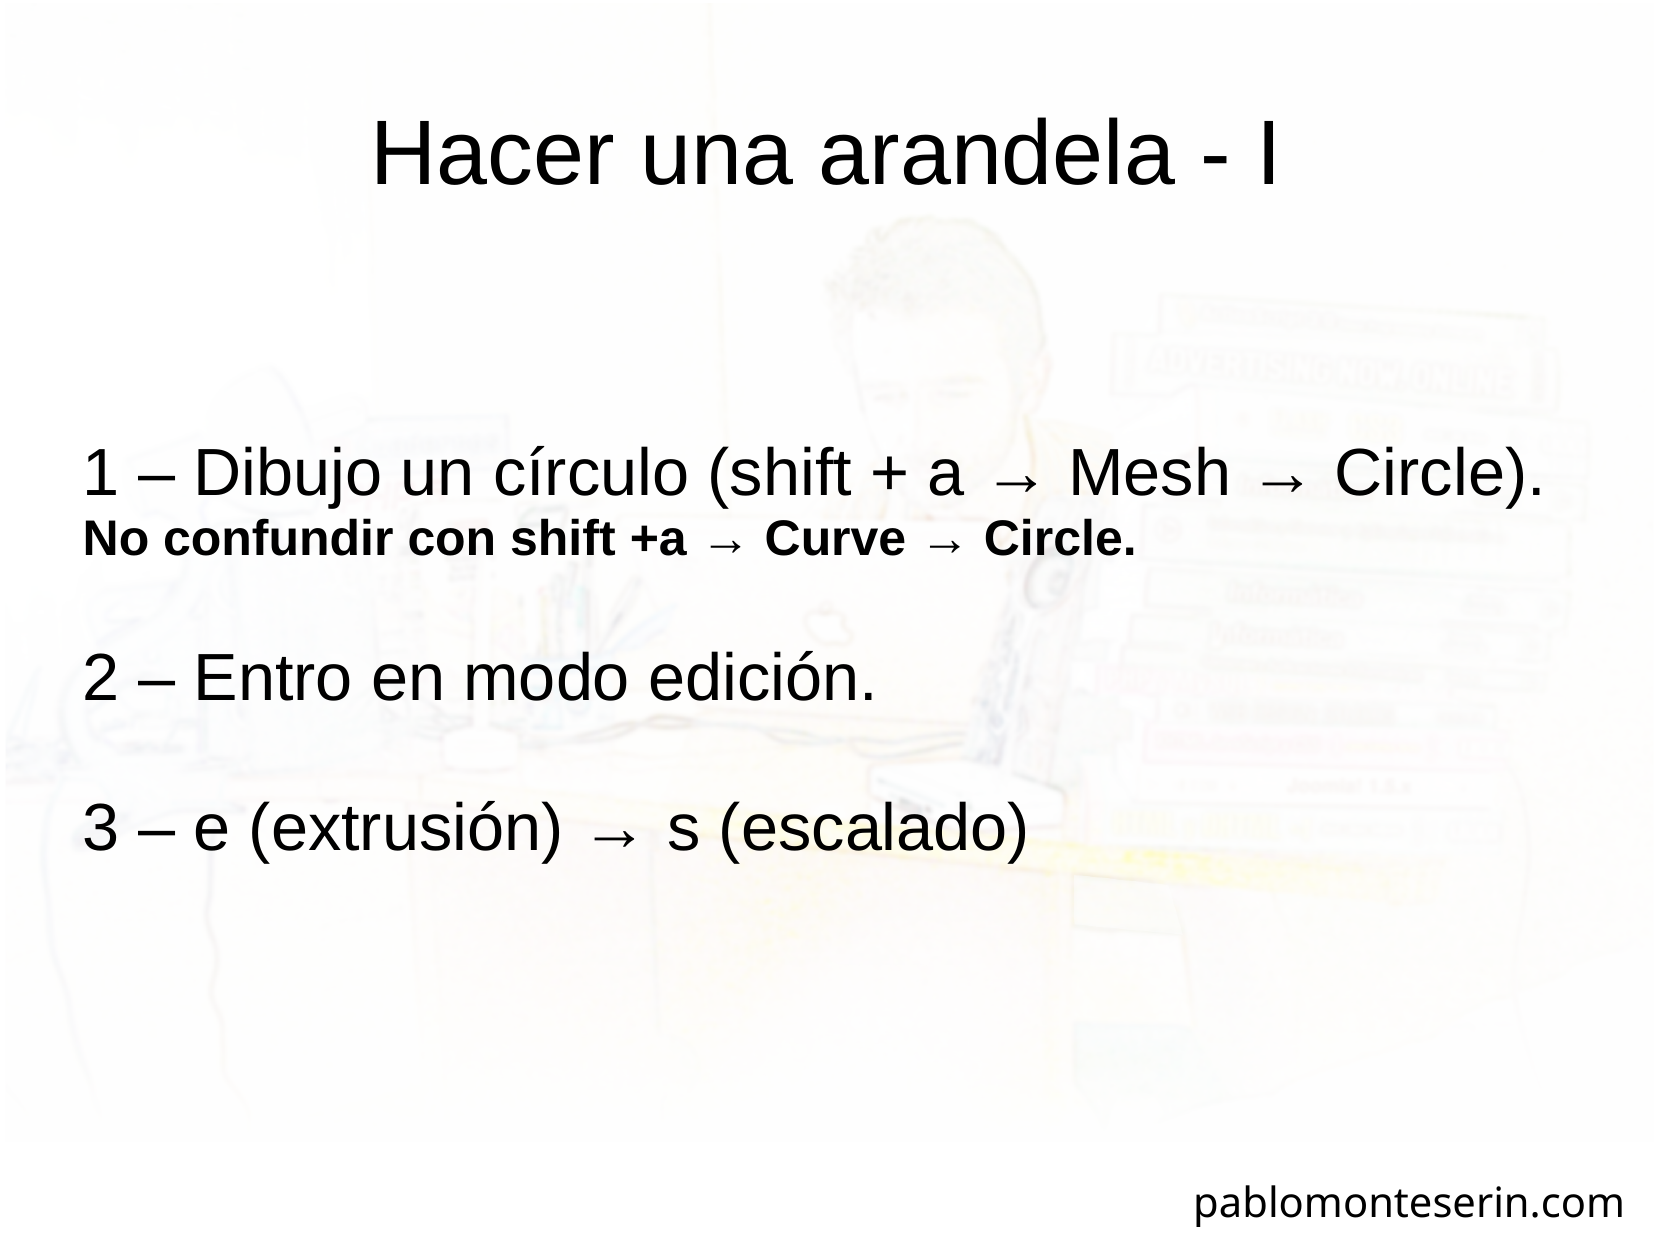

# Hacer una arandela - I
1 – Dibujo un círculo (shift + a → Mesh → Circle). No confundir con shift +a → Curve → Circle.
2 – Entro en modo edición.
3 – e (extrusión) → s (escalado)